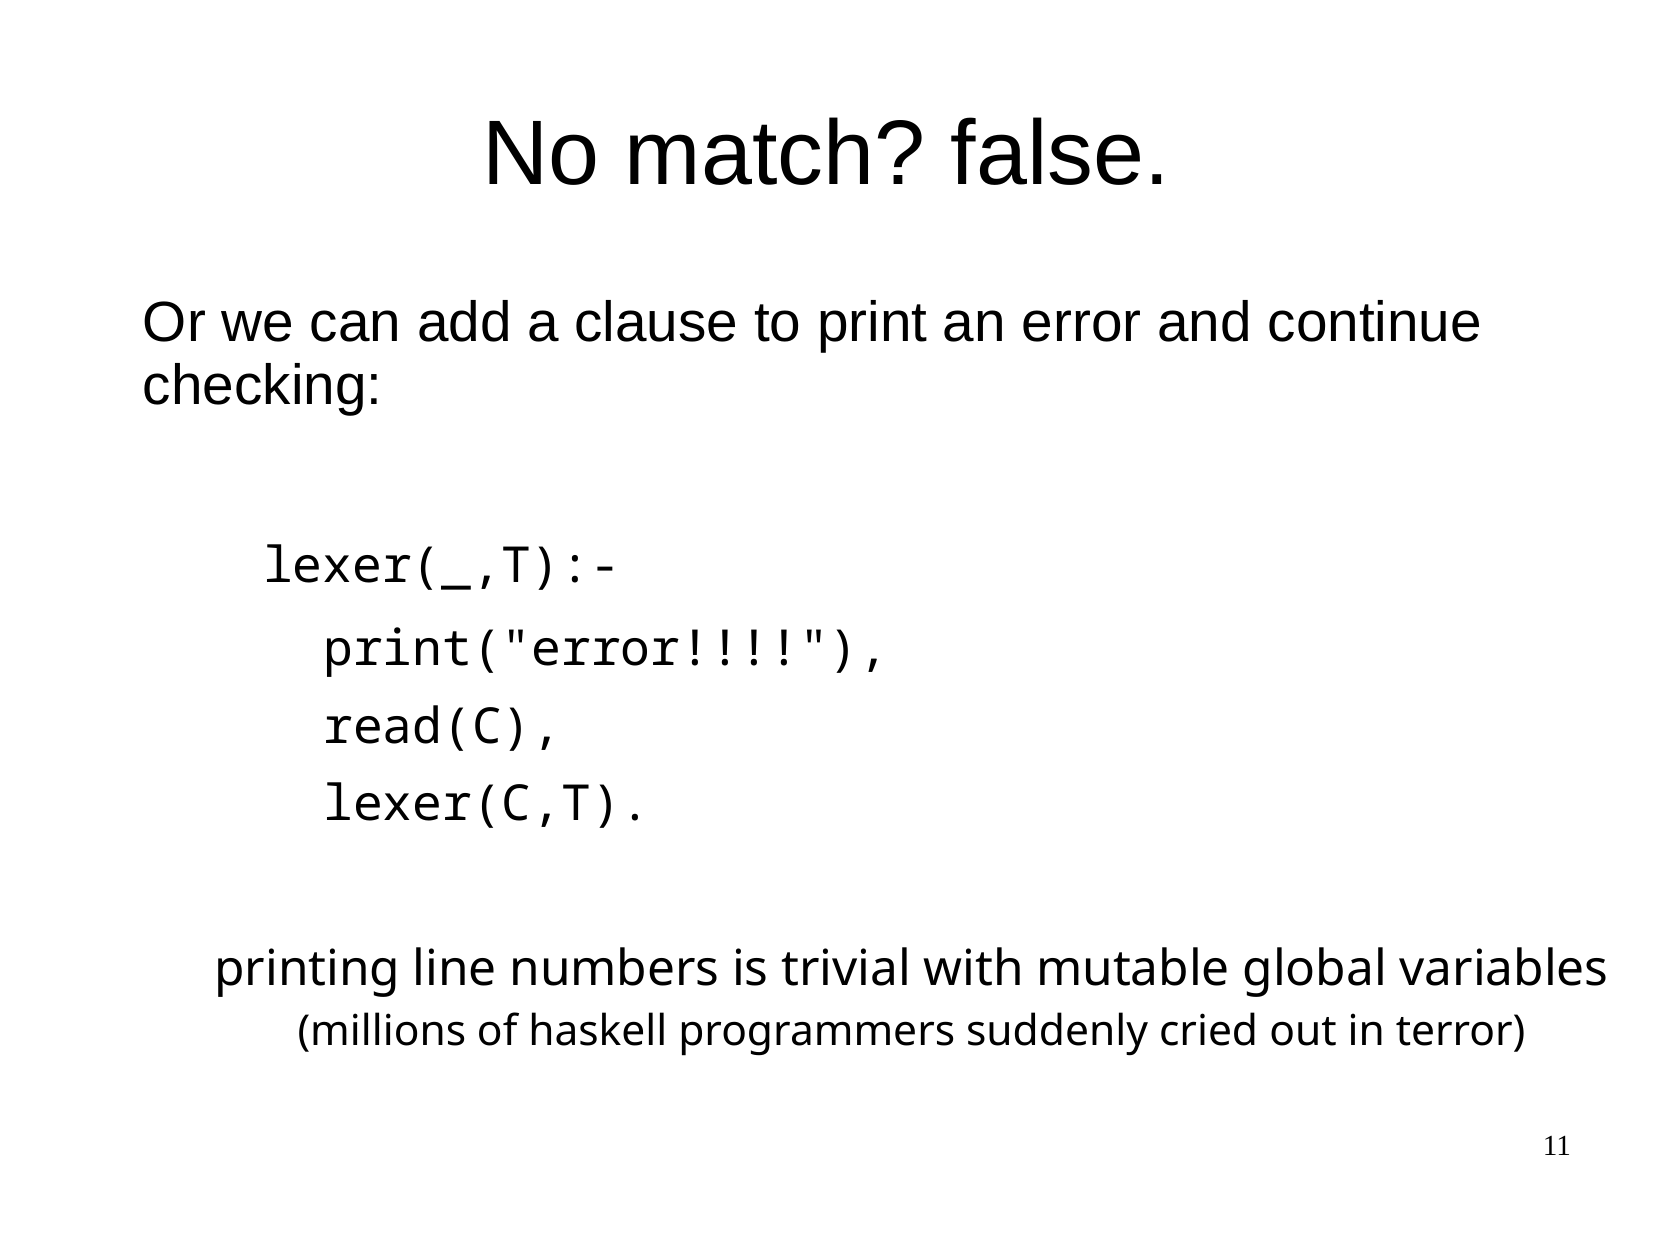

# No match? false.
Or we can add a clause to print an error and continue checking:
lexer(_,T):-
print("error!!!!"),
read(C),
lexer(C,T).
printing line numbers is trivial with mutable global variables (millions of haskell programmers suddenly cried out in terror)
11